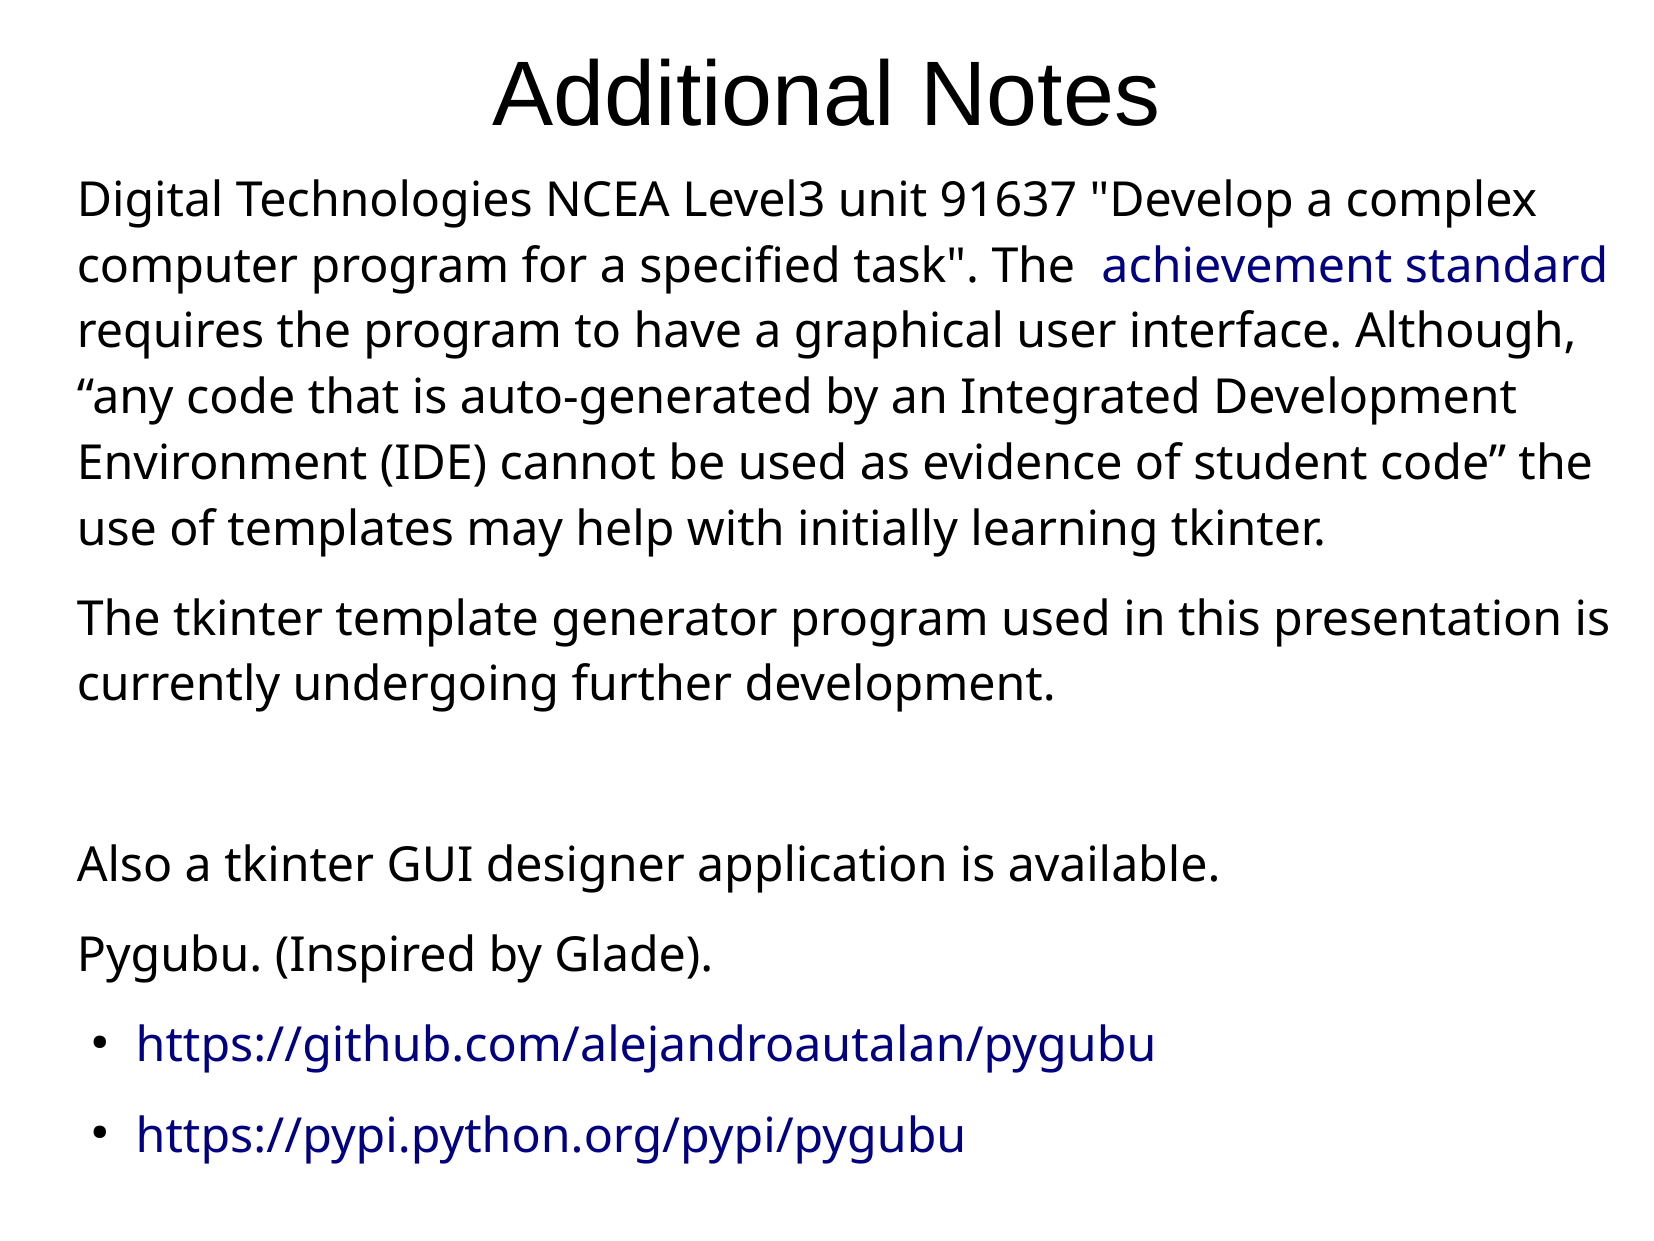

# Additional Notes
Digital Technologies NCEA Level3 unit 91637 "Develop a complex computer program for a specified task". The achievement standard requires the program to have a graphical user interface. Although, “any code that is auto-generated by an Integrated Development Environment (IDE) cannot be used as evidence of student code” the use of templates may help with initially learning tkinter.
The tkinter template generator program used in this presentation is currently undergoing further development.
Also a tkinter GUI designer application is available.
Pygubu. (Inspired by Glade).
https://github.com/alejandroautalan/pygubu
https://pypi.python.org/pypi/pygubu